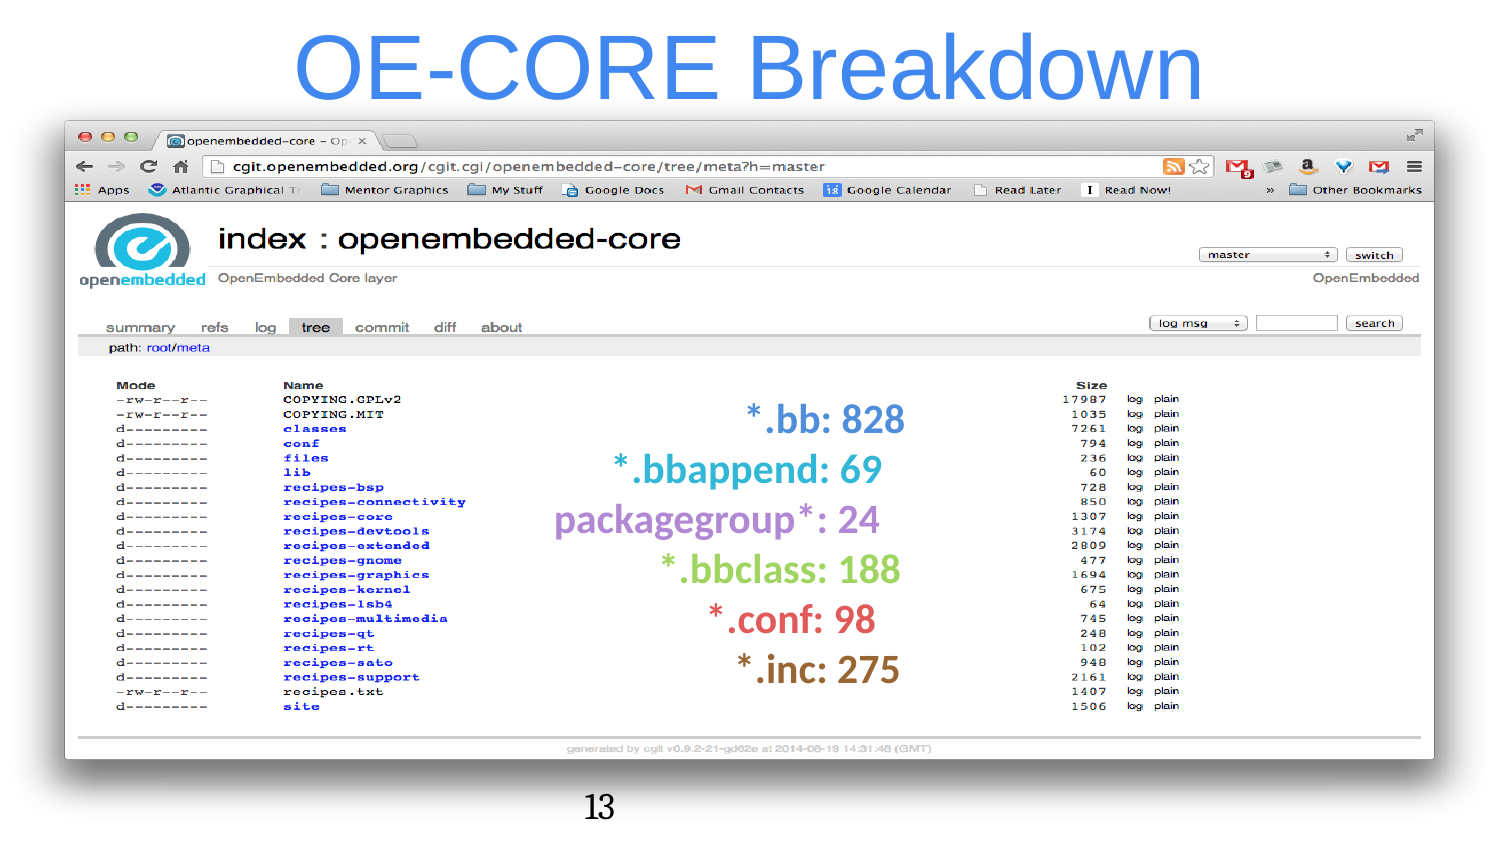

OE-CORE Breakdown
 *.bb: 828
 *.bbappend: 69
packagegroup*: 24
 *.bbclass: 188
 *.conf: 98
 *.inc: 275